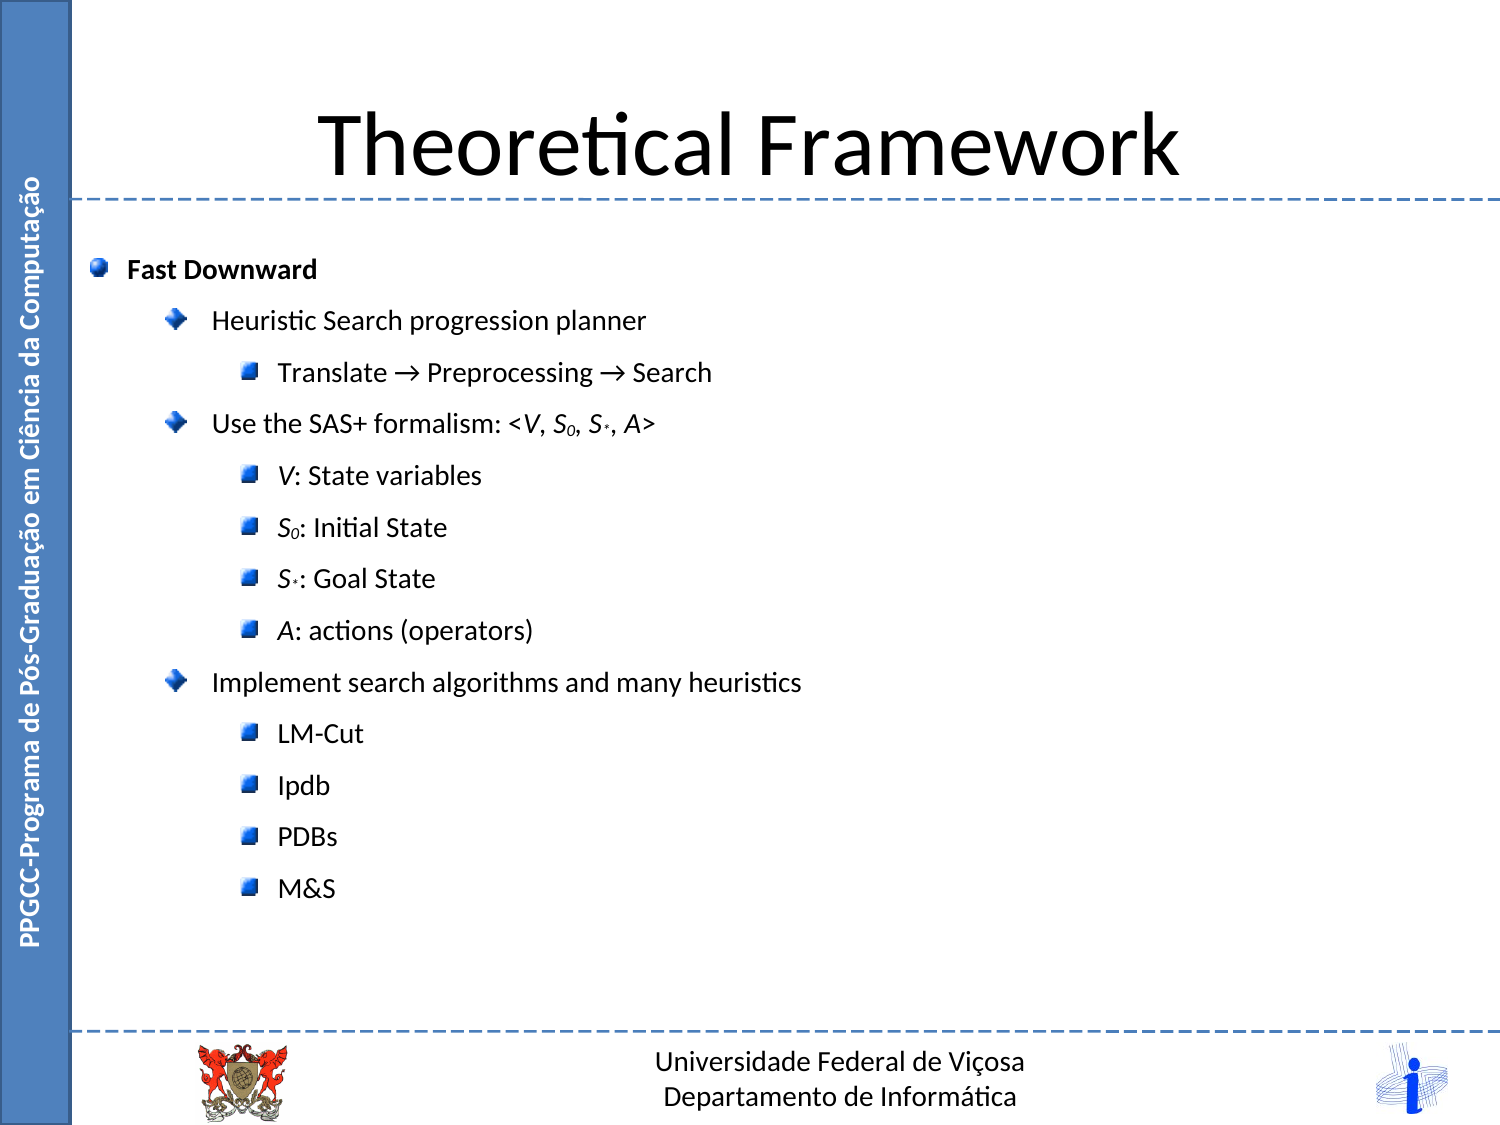

Theoretical Framework
 Fast Downward
Heuristic Search progression planner
Translate → Preprocessing → Search
Use the SAS+ formalism: <V, S0, S*, A>
V: State variables
S0: Initial State
S*: Goal State
A: actions (operators)
Implement search algorithms and many heuristics
LM-Cut
Ipdb
PDBs
M&S
PPGCC-Programa de Pós-Graduação em Ciência da Computação
Universidade Federal de Viçosa
Departamento de Informática